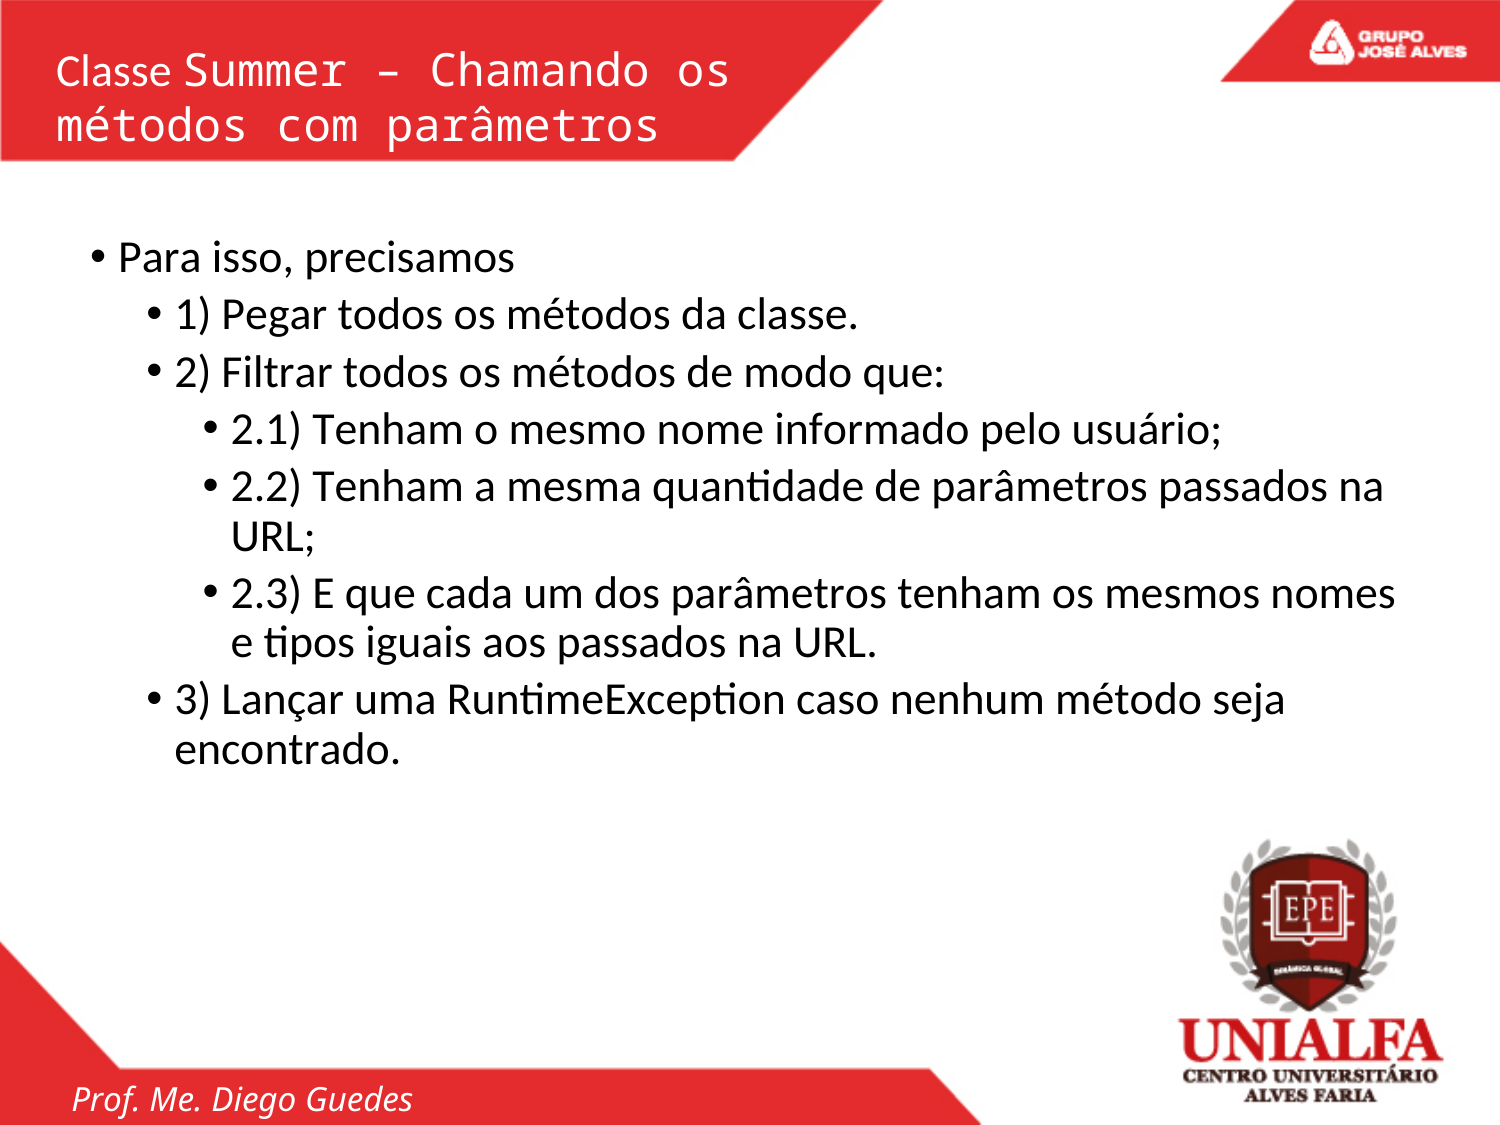

Classe Summer – Chamando os métodos com parâmetros
# Para isso, precisamos
1) Pegar todos os métodos da classe.
2) Filtrar todos os métodos de modo que:
2.1) Tenham o mesmo nome informado pelo usuário;
2.2) Tenham a mesma quantidade de parâmetros passados na URL;
2.3) E que cada um dos parâmetros tenham os mesmos nomes e tipos iguais aos passados na URL.
3) Lançar uma RuntimeException caso nenhum método seja encontrado.
Prof. Me. Diego Guedes